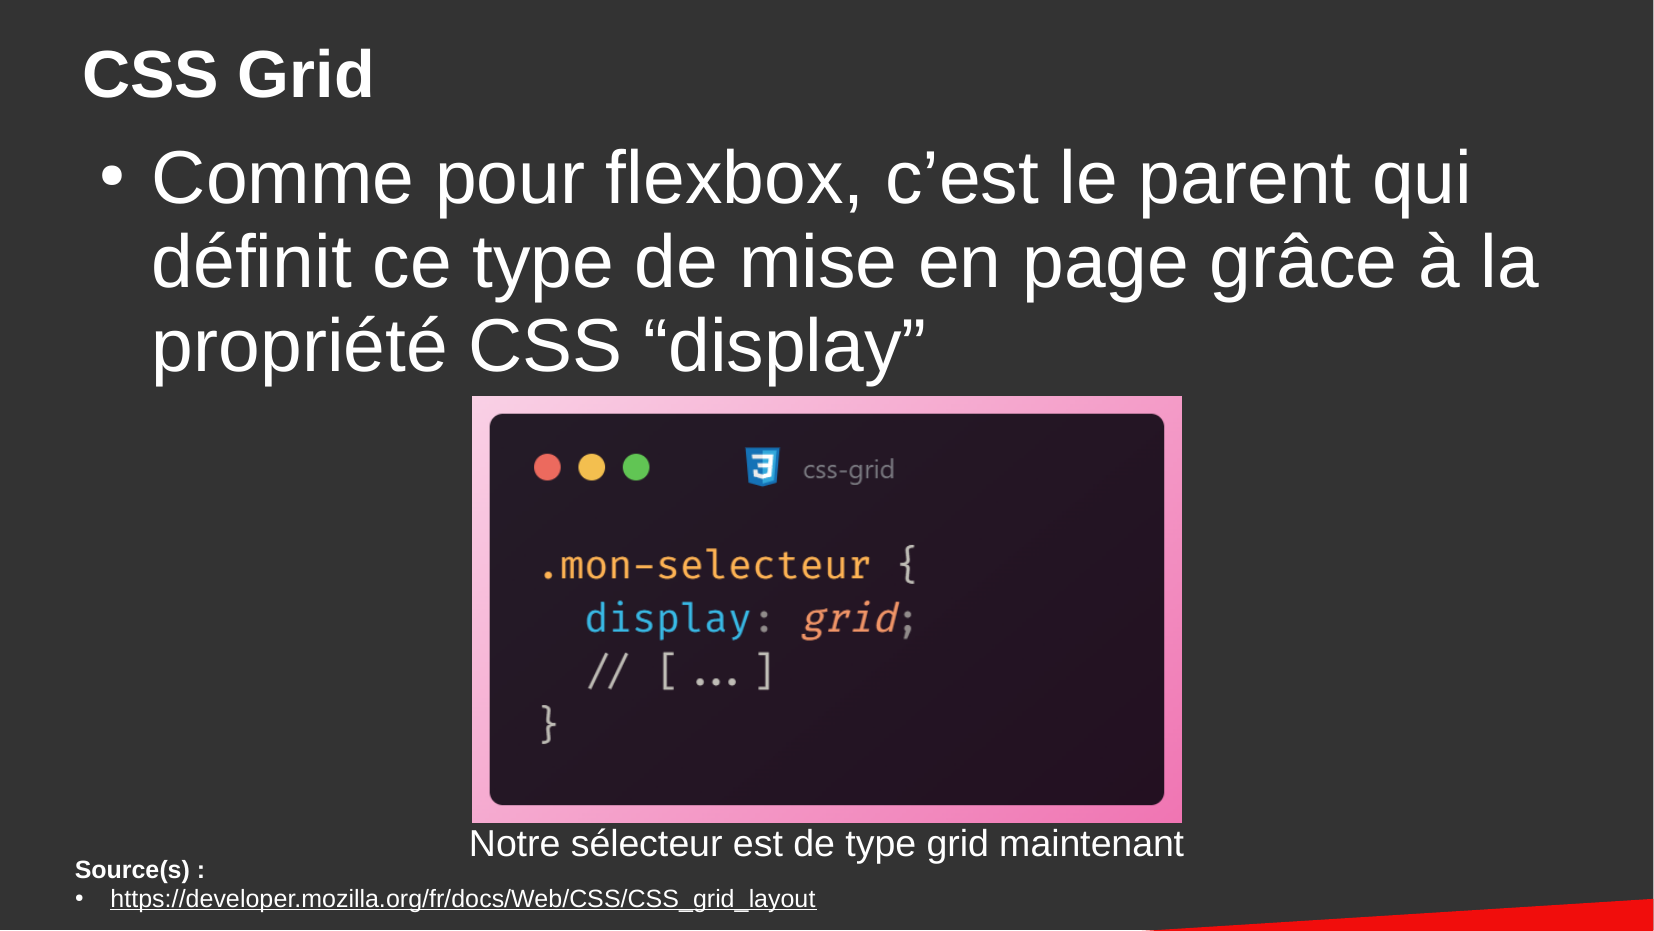

# CSS Grid
Comme pour flexbox, c’est le parent qui définit ce type de mise en page grâce à la propriété CSS “display”
Notre sélecteur est de type grid maintenant
Source(s) :
https://developer.mozilla.org/fr/docs/Web/CSS/CSS_grid_layout